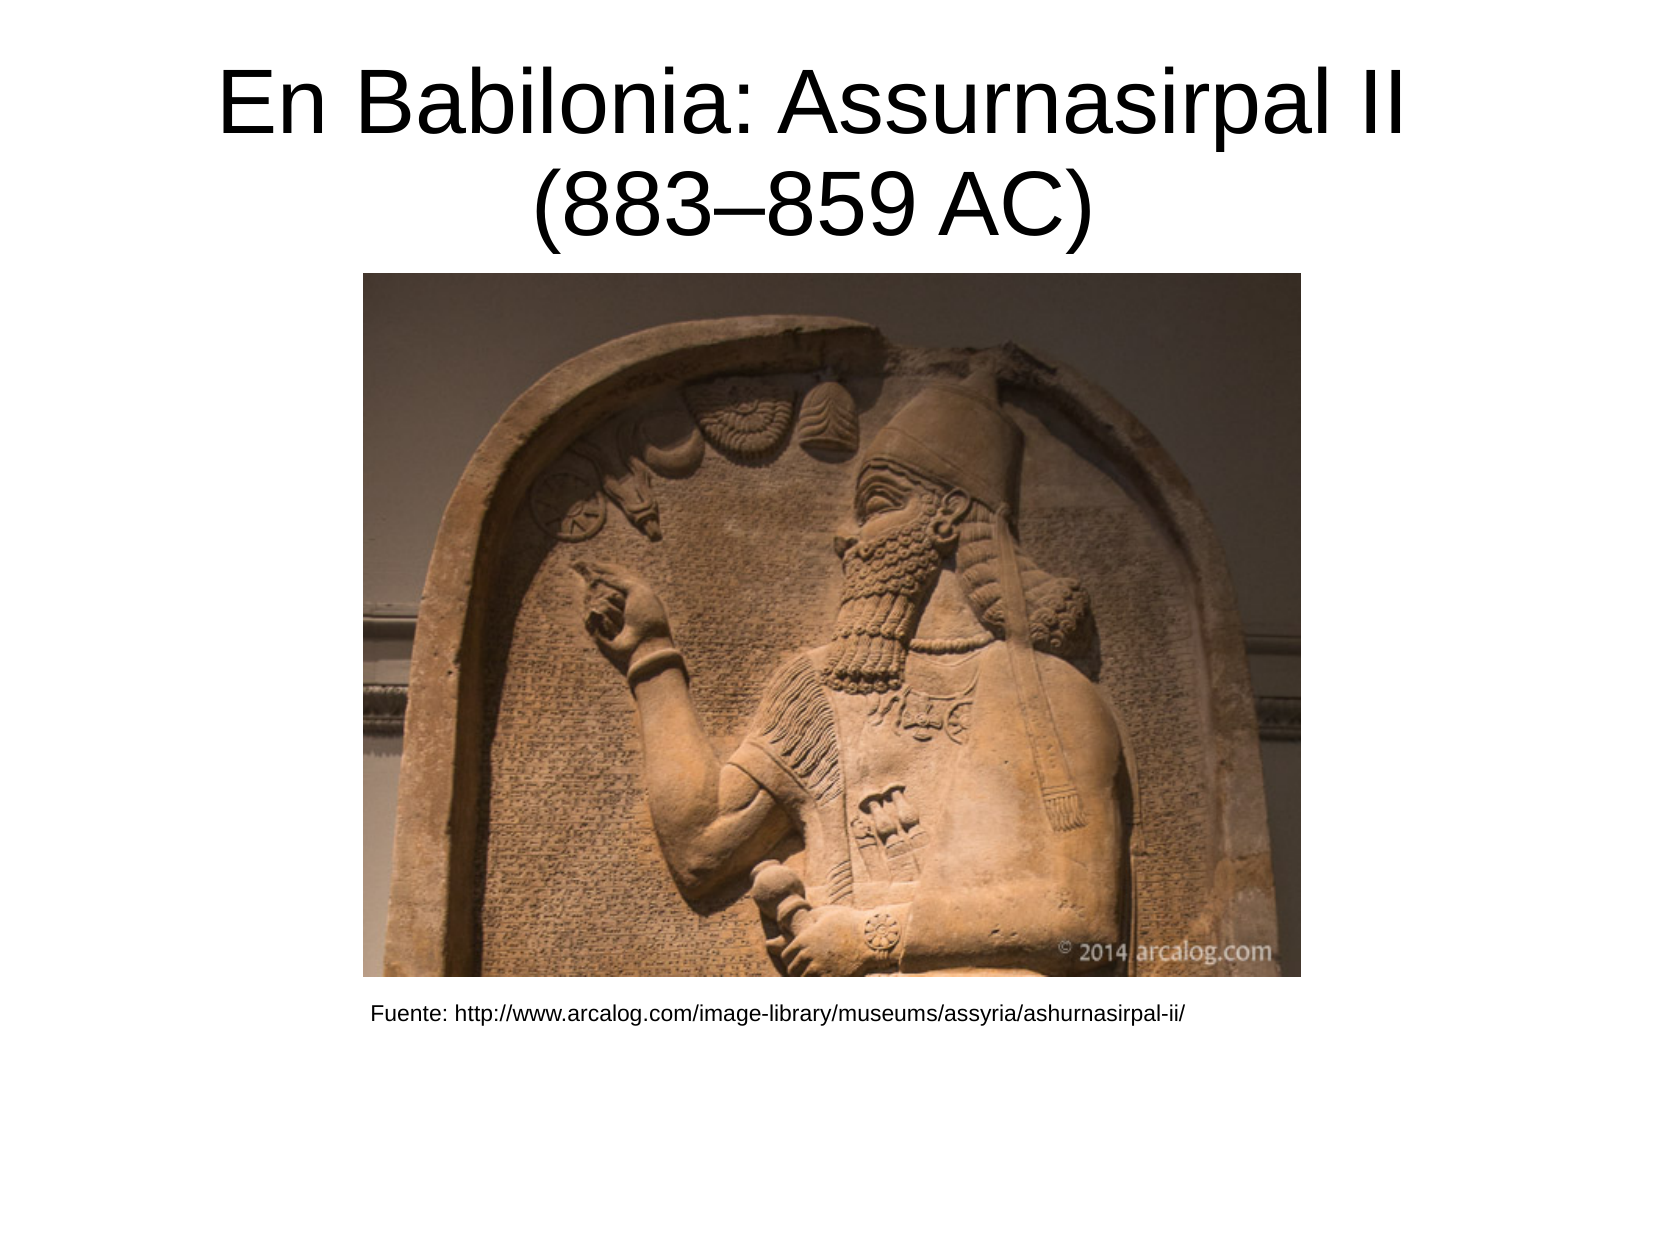

# En Babilonia: Assurnasirpal II (883–859 AC)
Fuente: http://www.arcalog.com/image-library/museums/assyria/ashurnasirpal-ii/